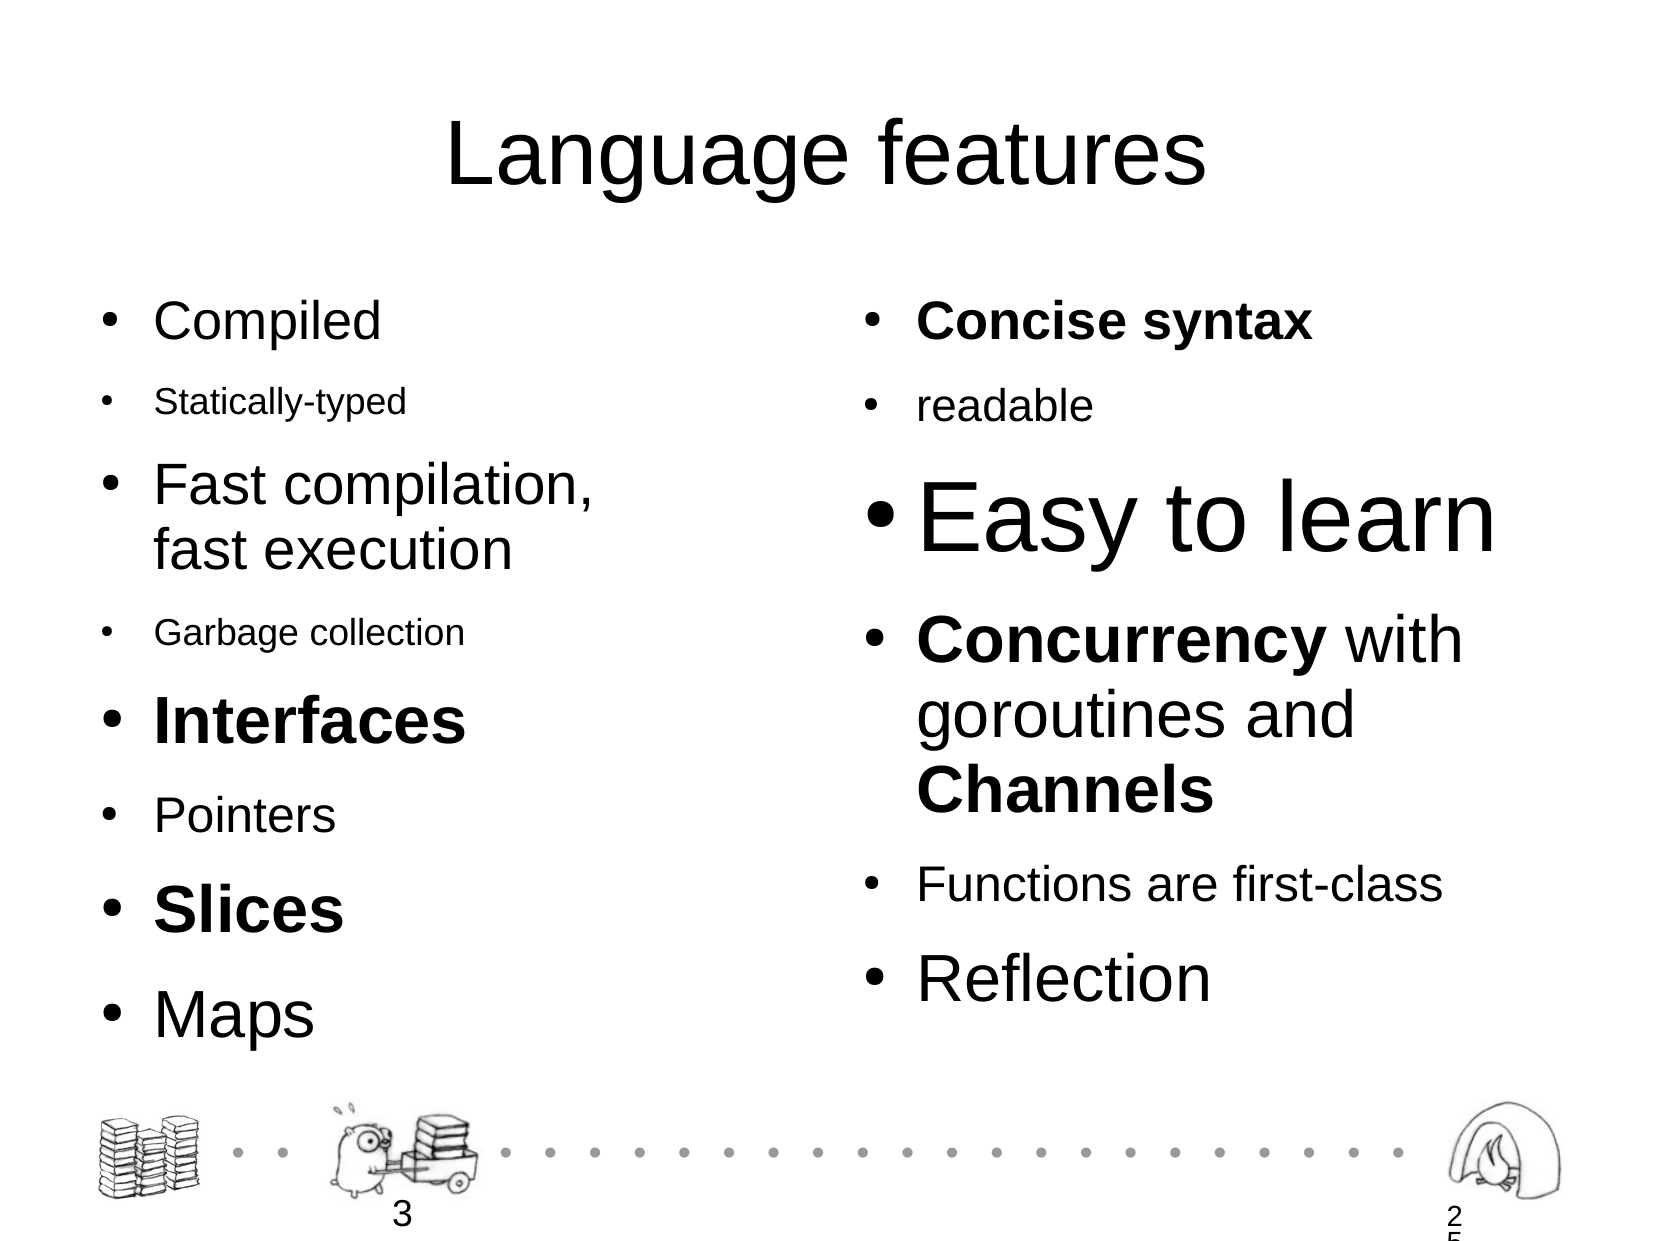

# Language features
Compiled
Statically-typed
Fast compilation,
fast execution
Garbage collection
Interfaces
Pointers
Slices
Maps
Concise syntax
readable
Easy to learn
Concurrency with goroutines and Channels
Functions are first-class
Reflection